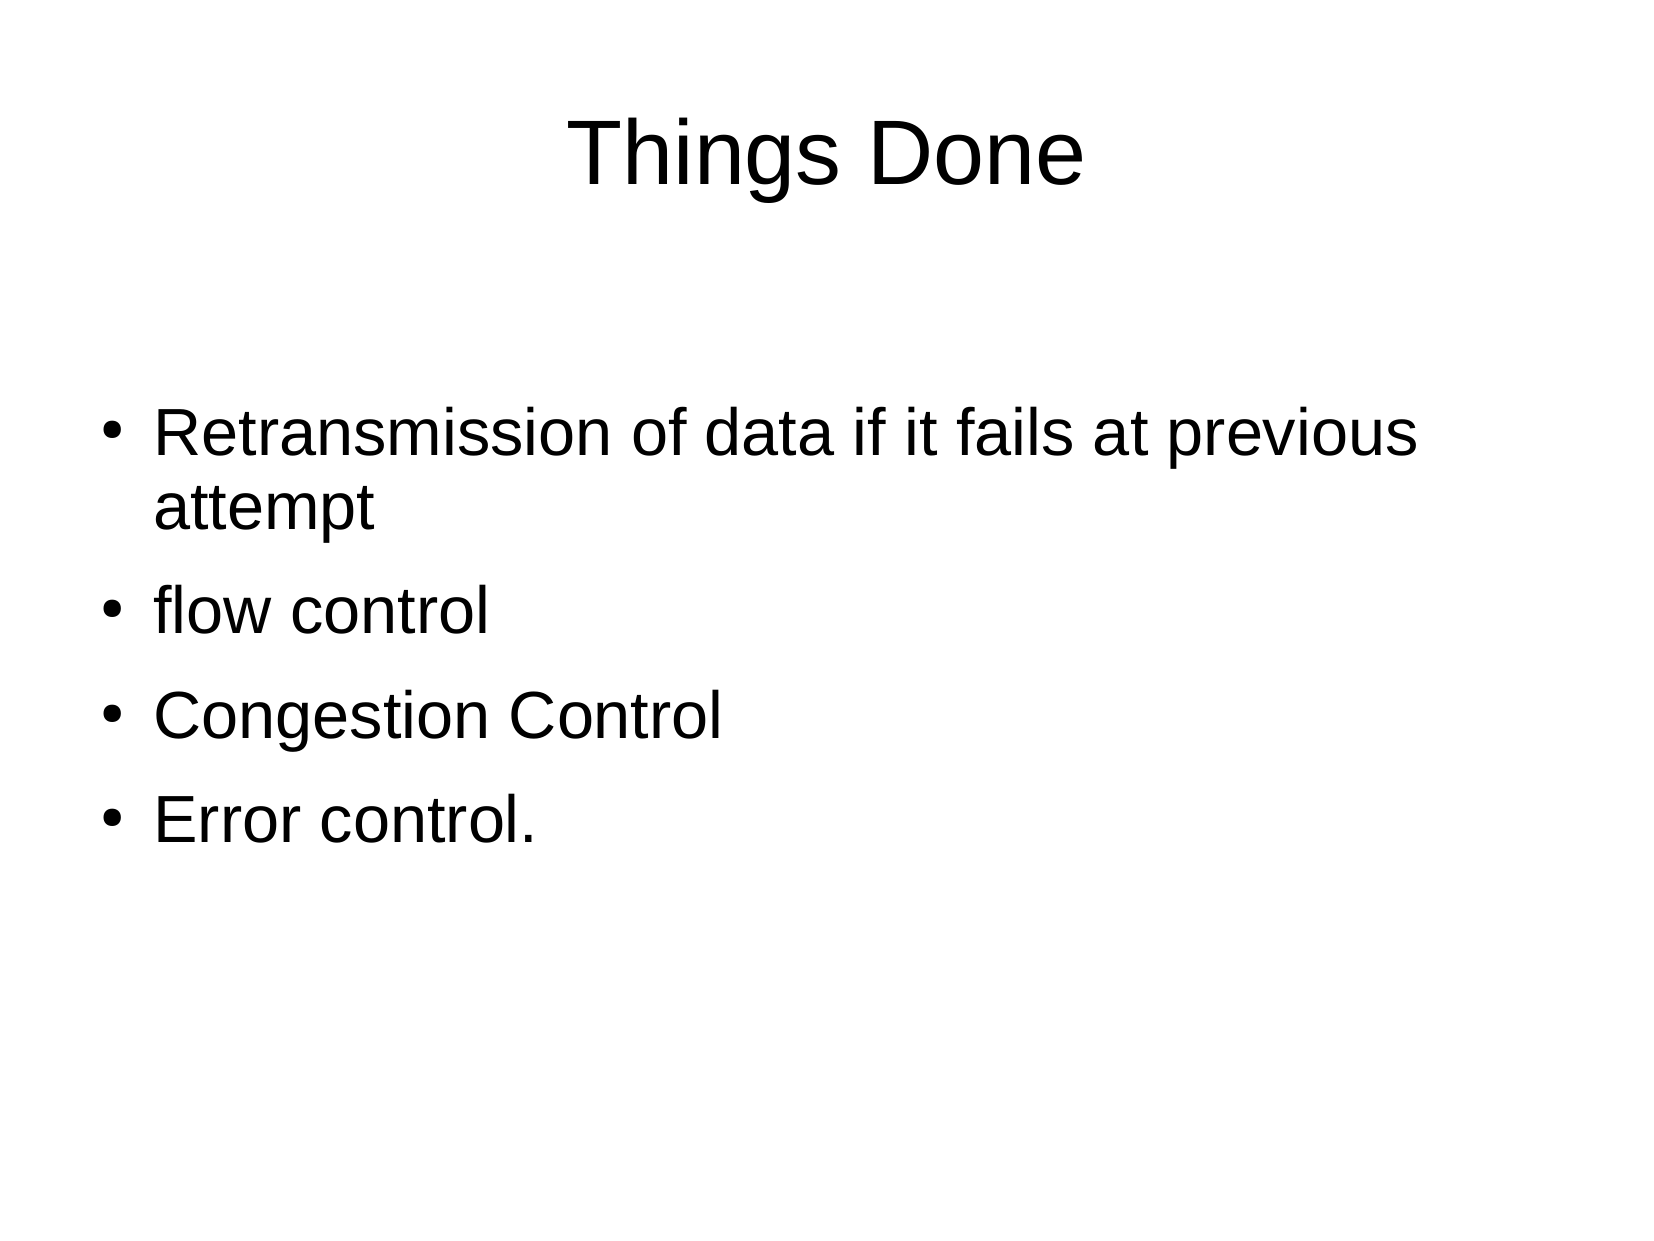

# Things Done
Retransmission of data if it fails at previous attempt
flow control
Congestion Control
Error control.